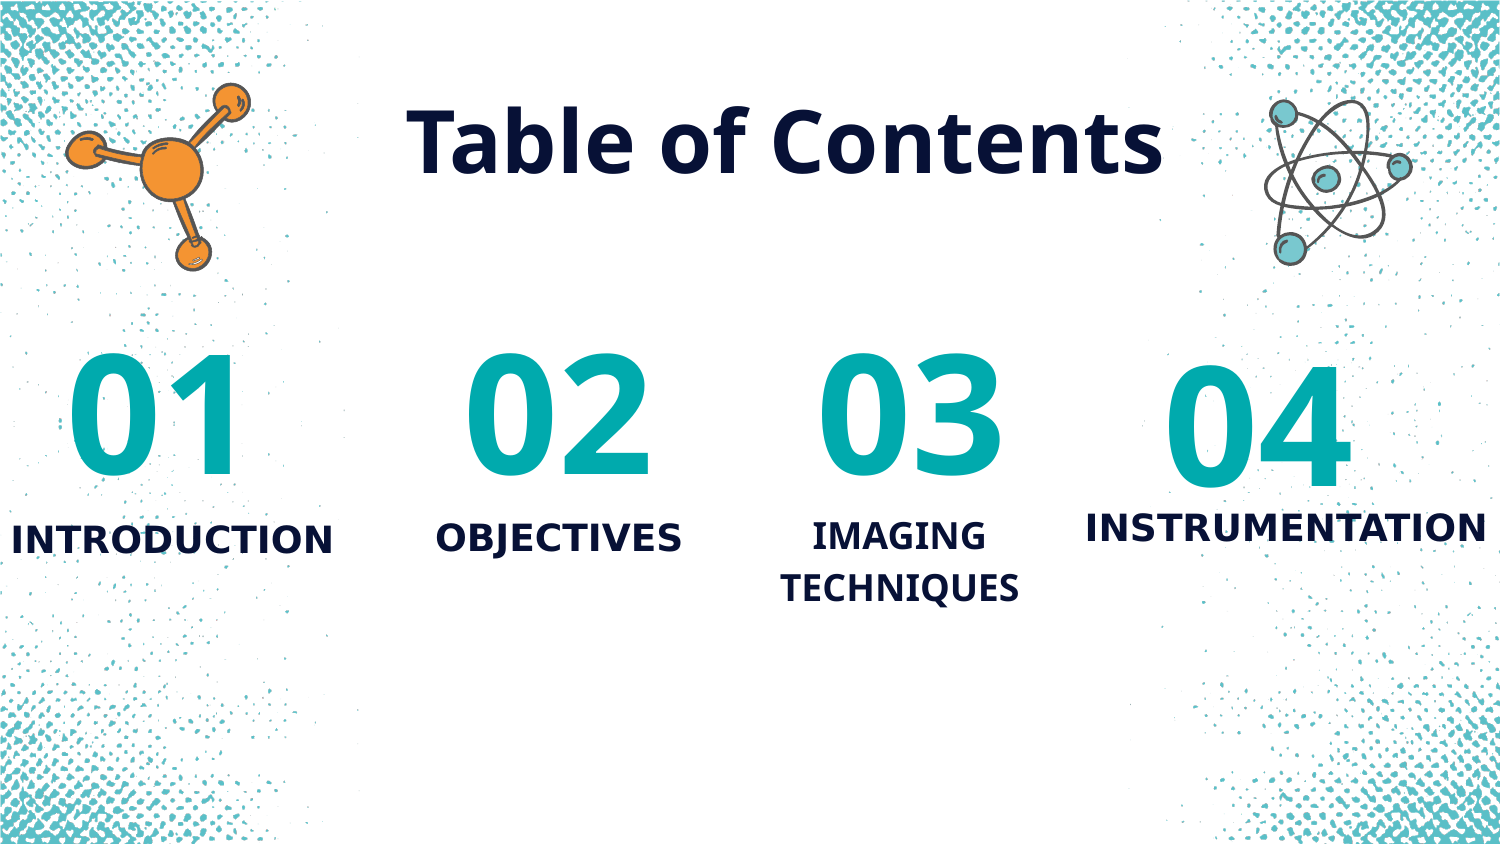

Table of Contents
04
01
02
03
INSTRUMENTATION
OBJECTIVES
# INTRODUCTION
IMAGING
TECHNIQUES